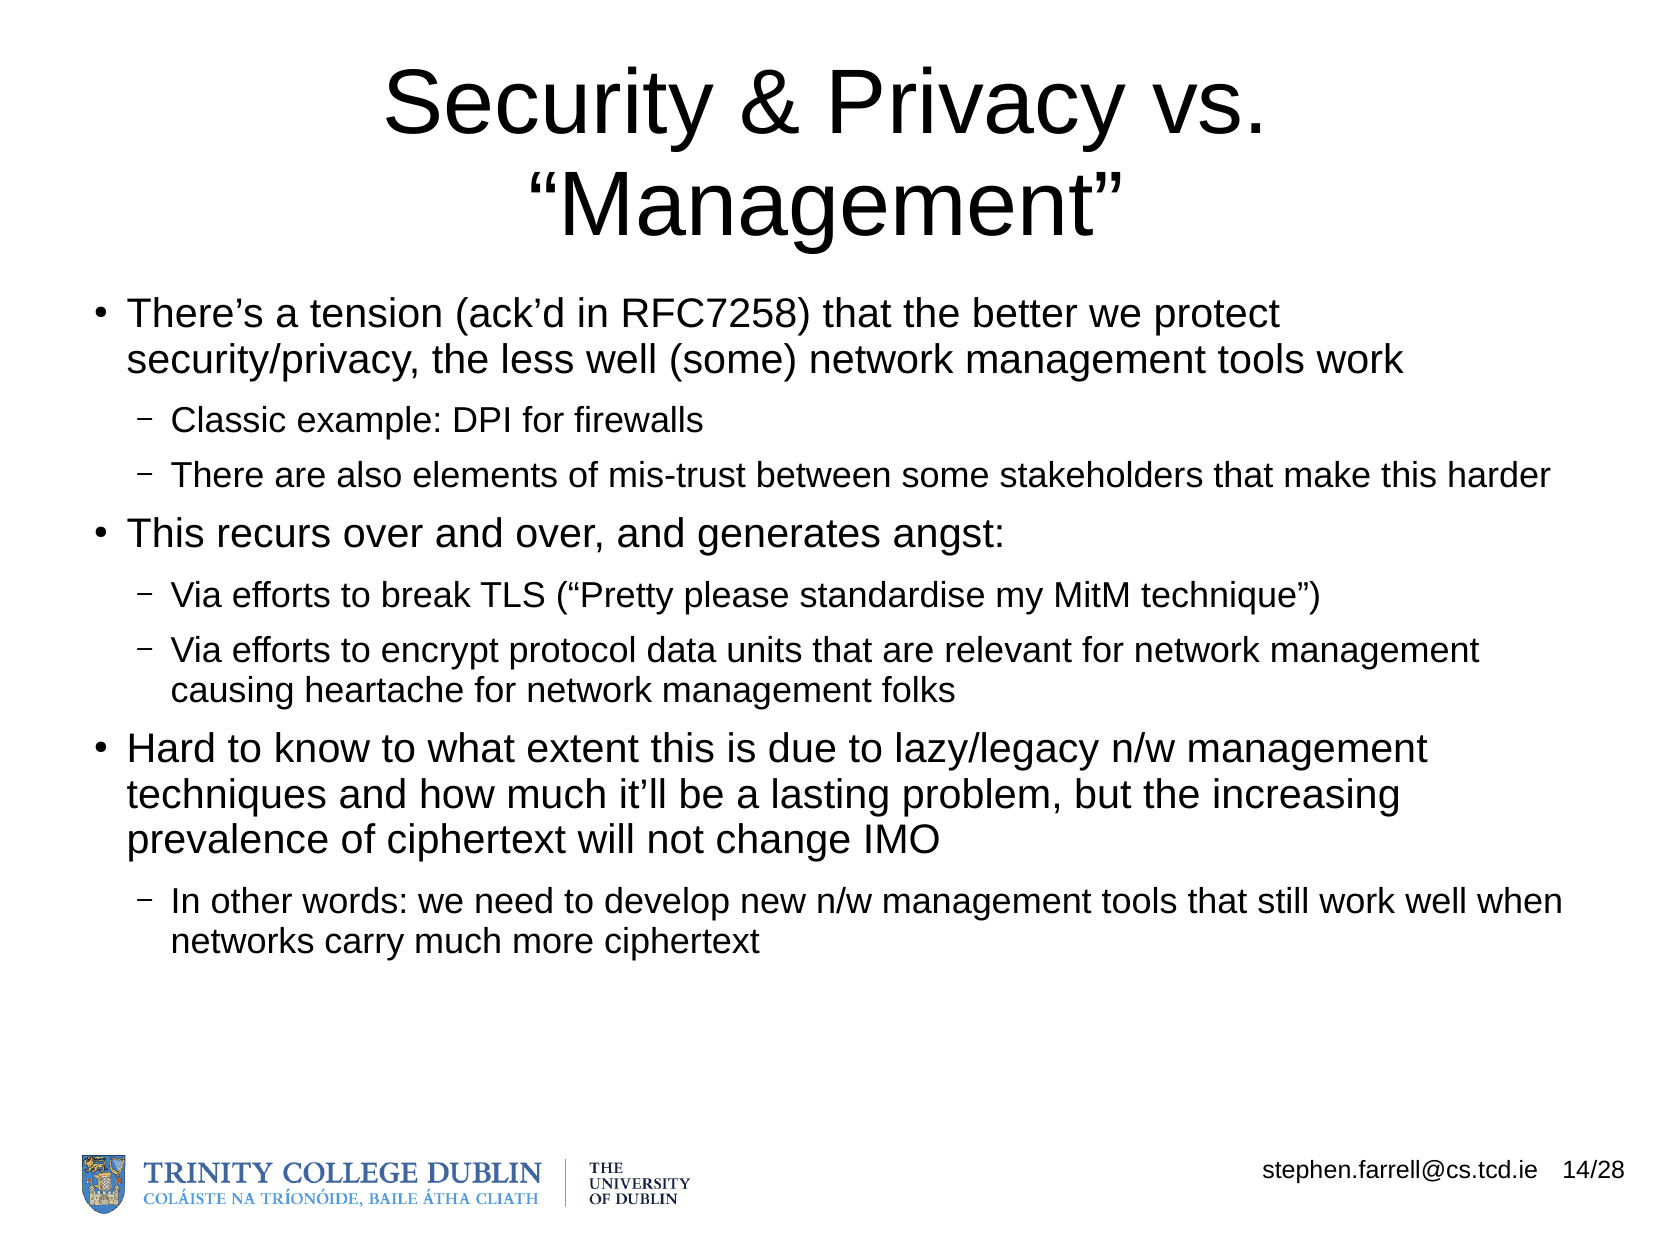

# Security & Privacy vs. “Management”
There’s a tension (ack’d in RFC7258) that the better we protect security/privacy, the less well (some) network management tools work
Classic example: DPI for firewalls
There are also elements of mis-trust between some stakeholders that make this harder
This recurs over and over, and generates angst:
Via efforts to break TLS (“Pretty please standardise my MitM technique”)
Via efforts to encrypt protocol data units that are relevant for network management causing heartache for network management folks
Hard to know to what extent this is due to lazy/legacy n/w management techniques and how much it’ll be a lasting problem, but the increasing prevalence of ciphertext will not change IMO
In other words: we need to develop new n/w management tools that still work well when networks carry much more ciphertext